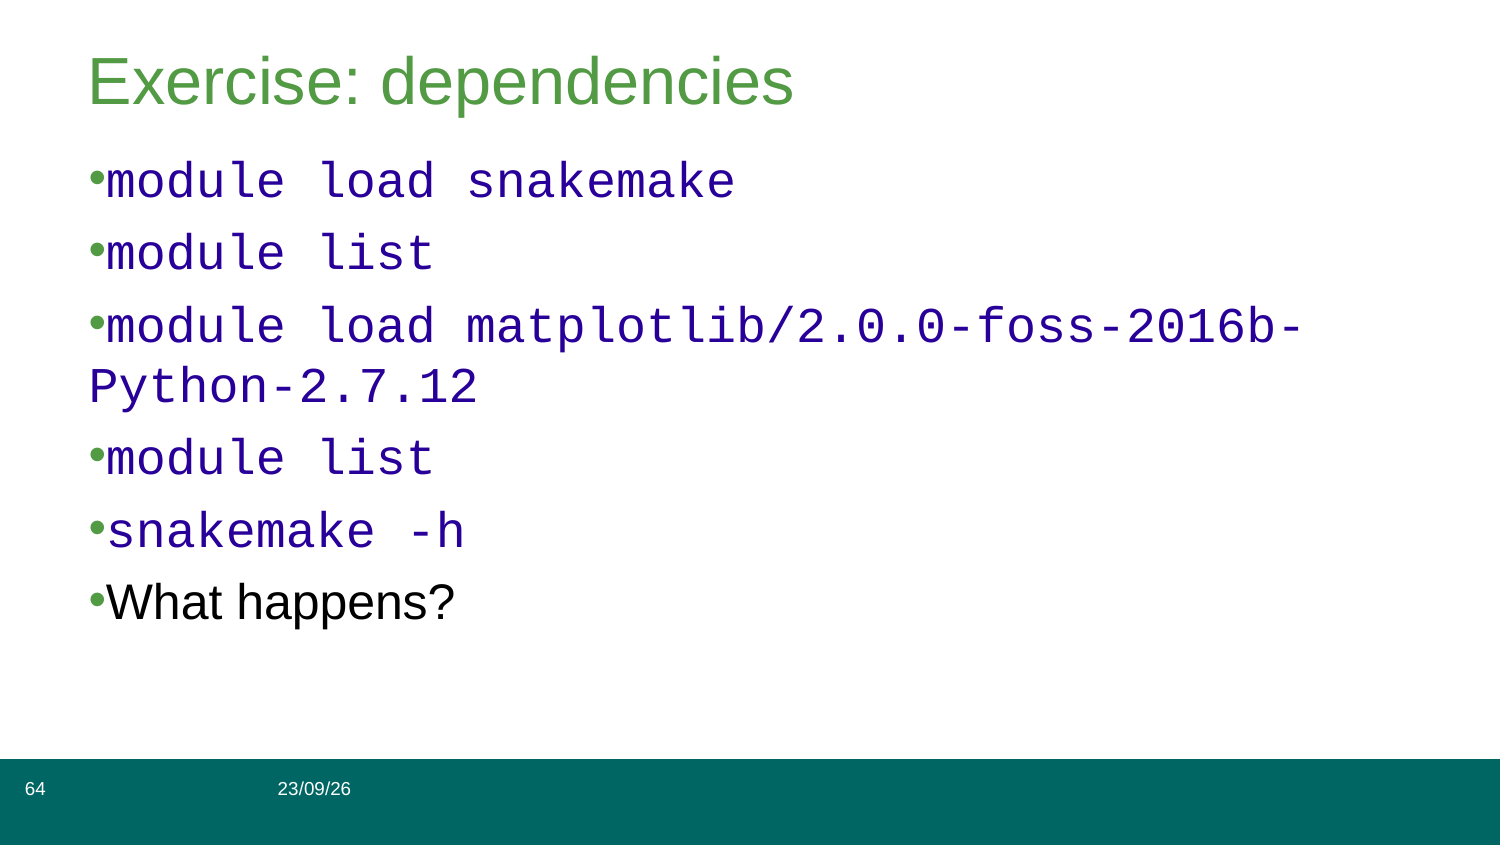

# Exercise: dependencies
module load snakemake
module list
module load matplotlib/2.0.0-foss-2016b-Python-2.7.12
module list
snakemake -h
What happens?